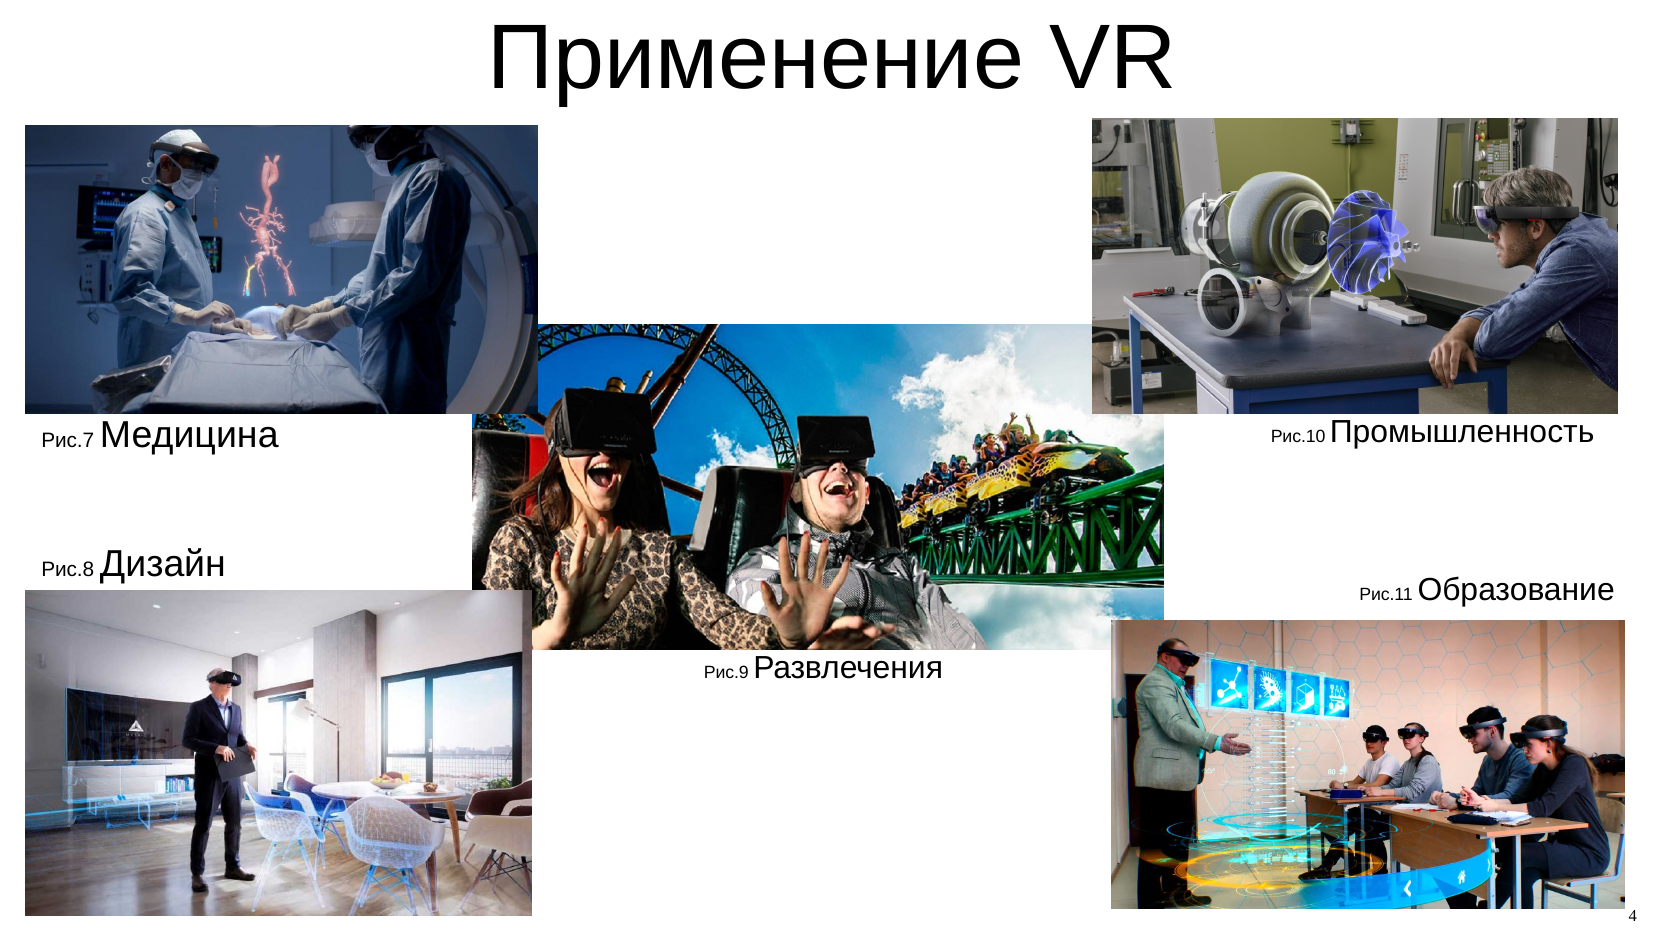

# Применение VR
Рис.7 Медицина
Рис.10 Промышленность
Рис.8 Дизайн
Рис.11 Образование
Рис.9 Развлечения
4